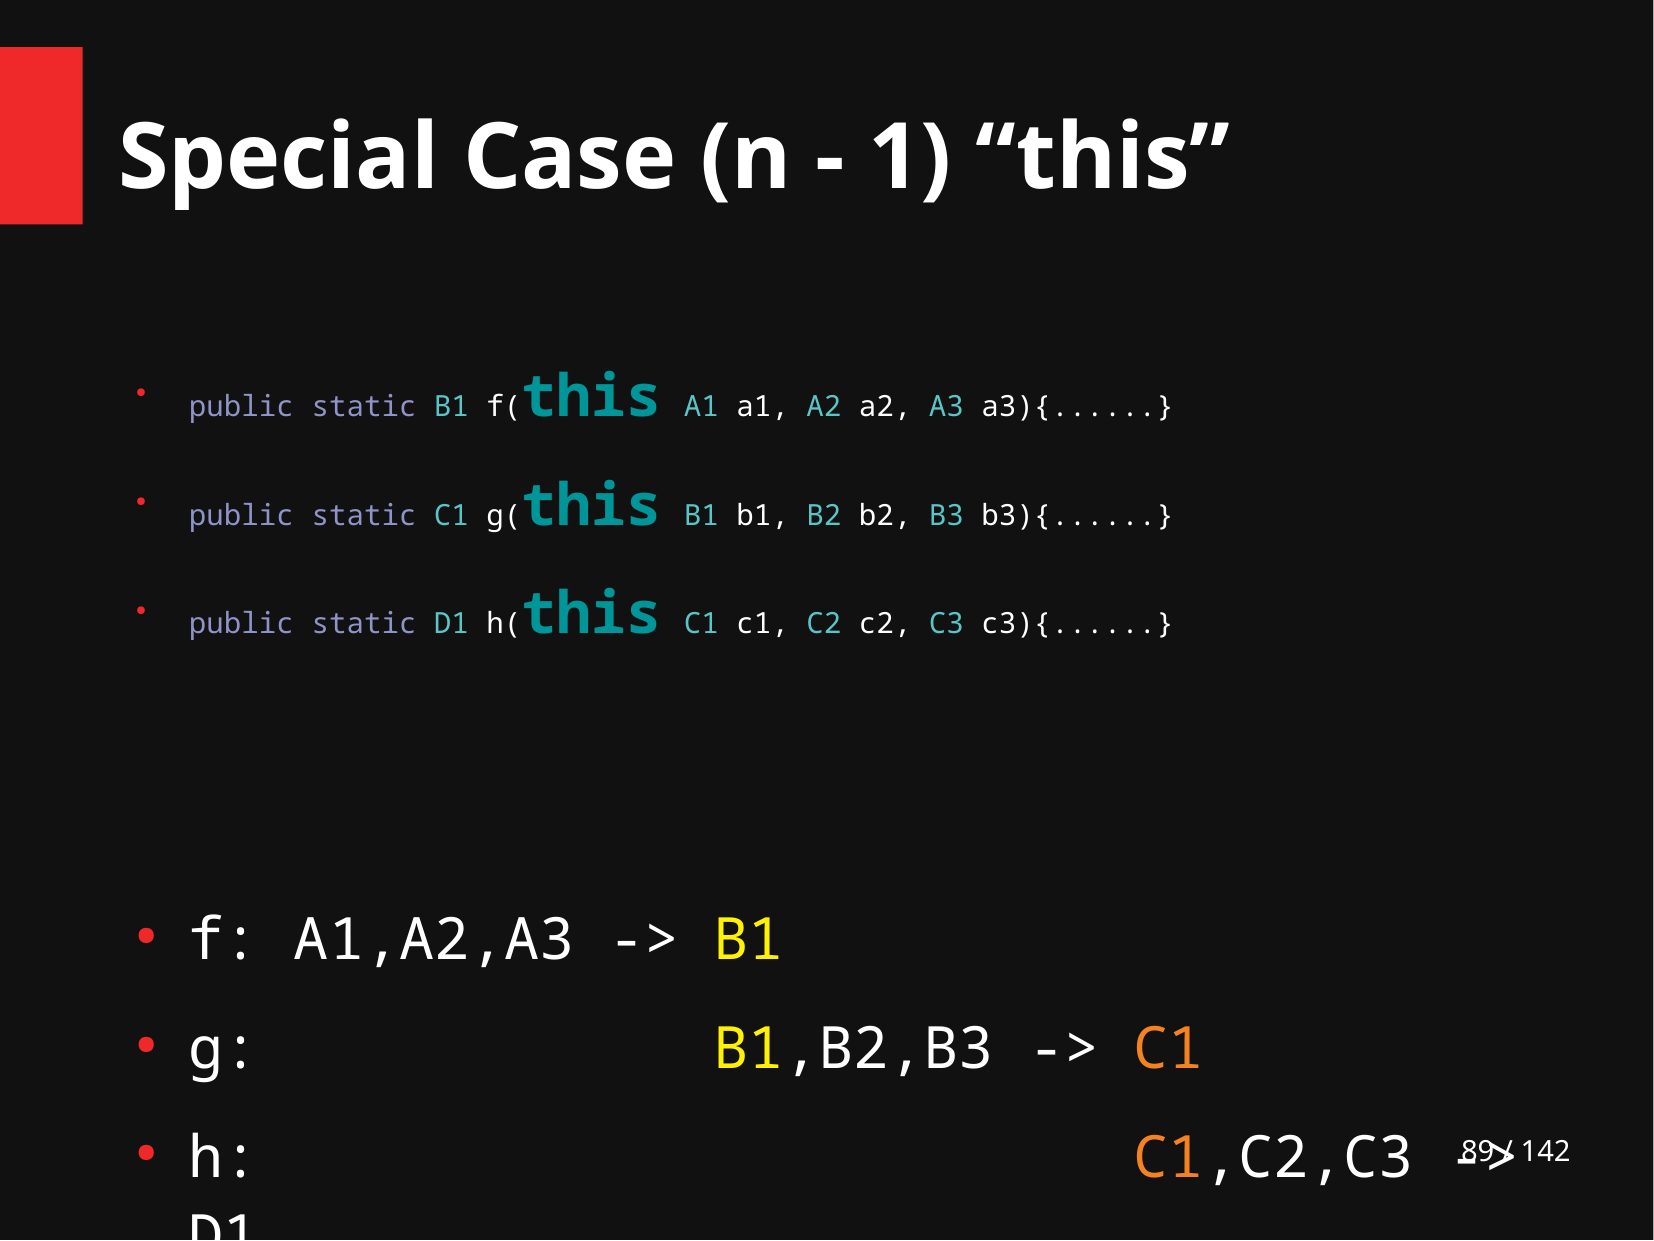

# Special Case (n - 1) “this”
public static B1 f(this A1 a1, A2 a2, A3 a3){......}
public static C1 g(this B1 b1, B2 b2, B3 b3){......}
public static D1 h(this C1 c1, C2 c2, C3 c3){......}
f: A1,A2,A3 -> B1
g: B1,B2,B3 -> C1
h: C1,C2,C3 -> D1
89